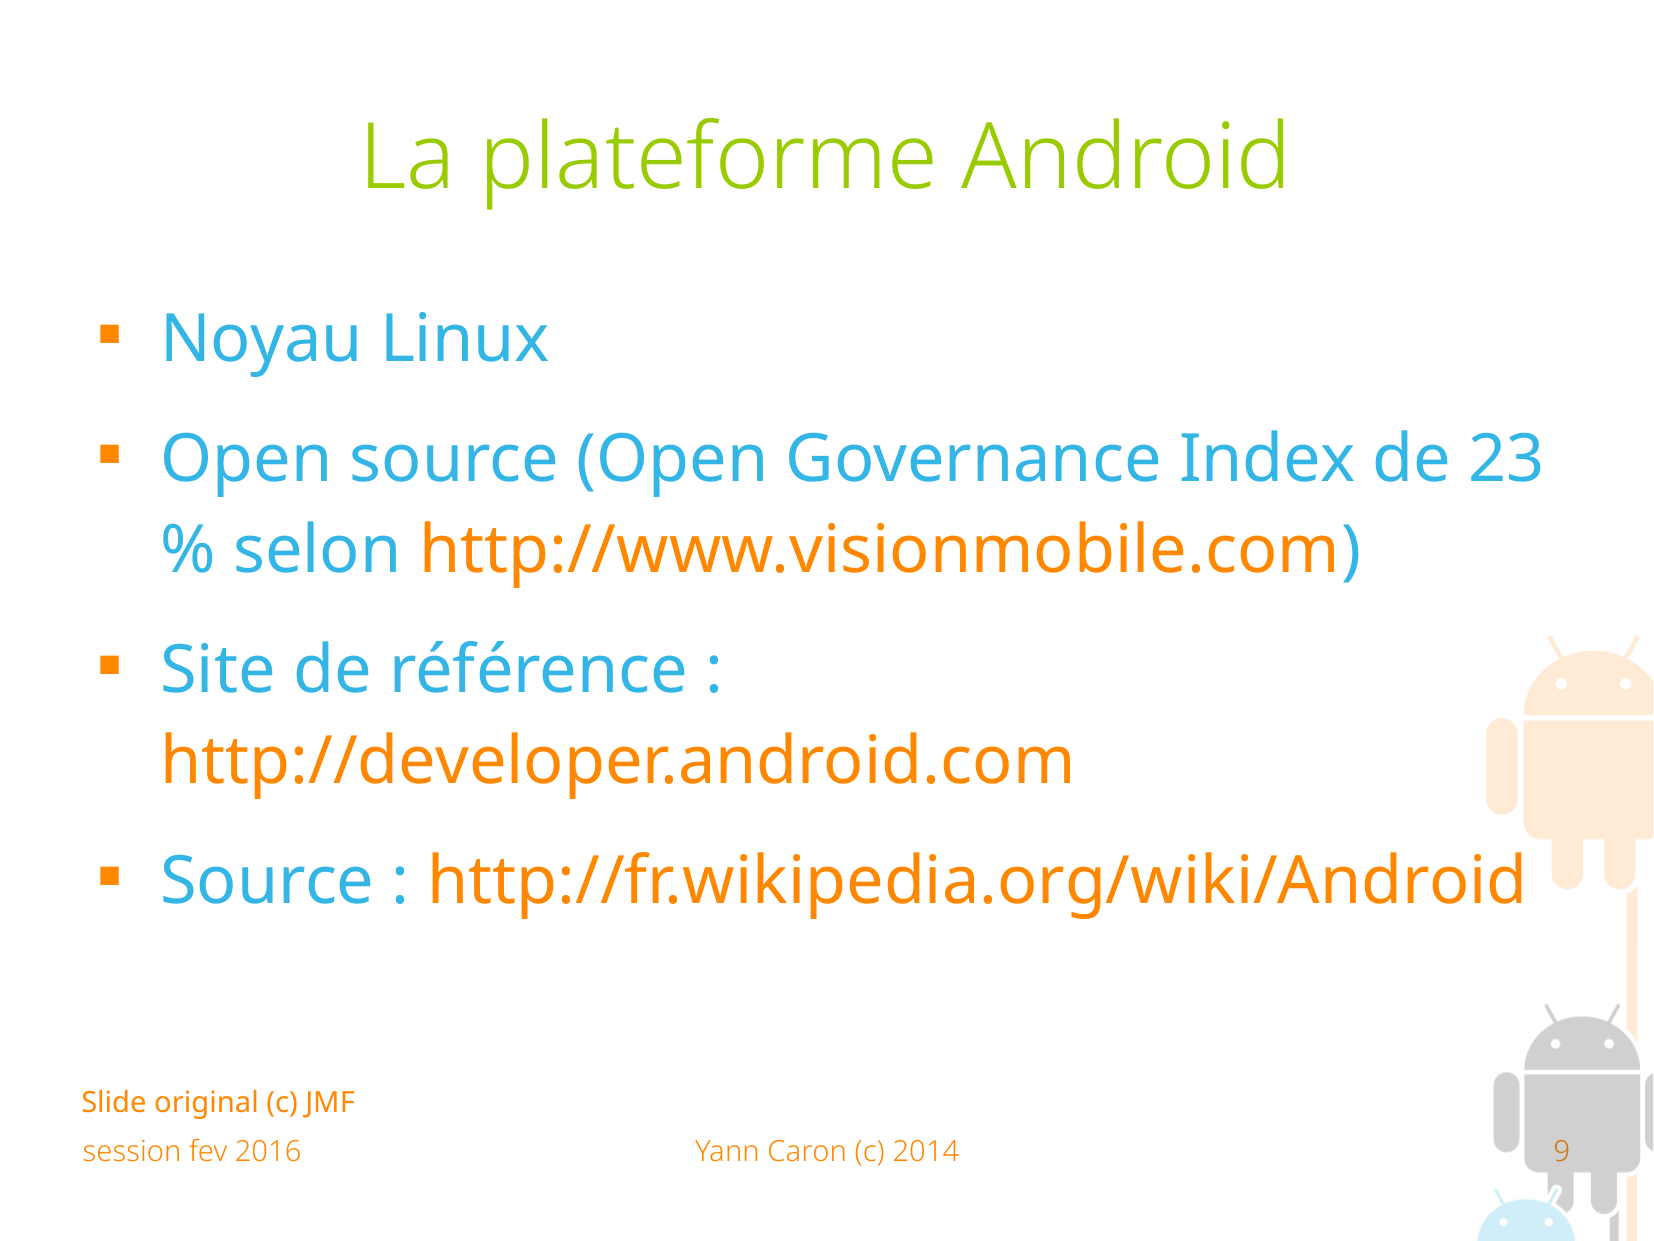

# La plateforme Android
Noyau Linux
Open source (Open Governance Index de 23 % selon http://www.visionmobile.com)
Site de référence : http://developer.android.com
Source : http://fr.wikipedia.org/wiki/Android
Slide original (c) JMF
session fev 2016
Yann Caron (c) 2014
9